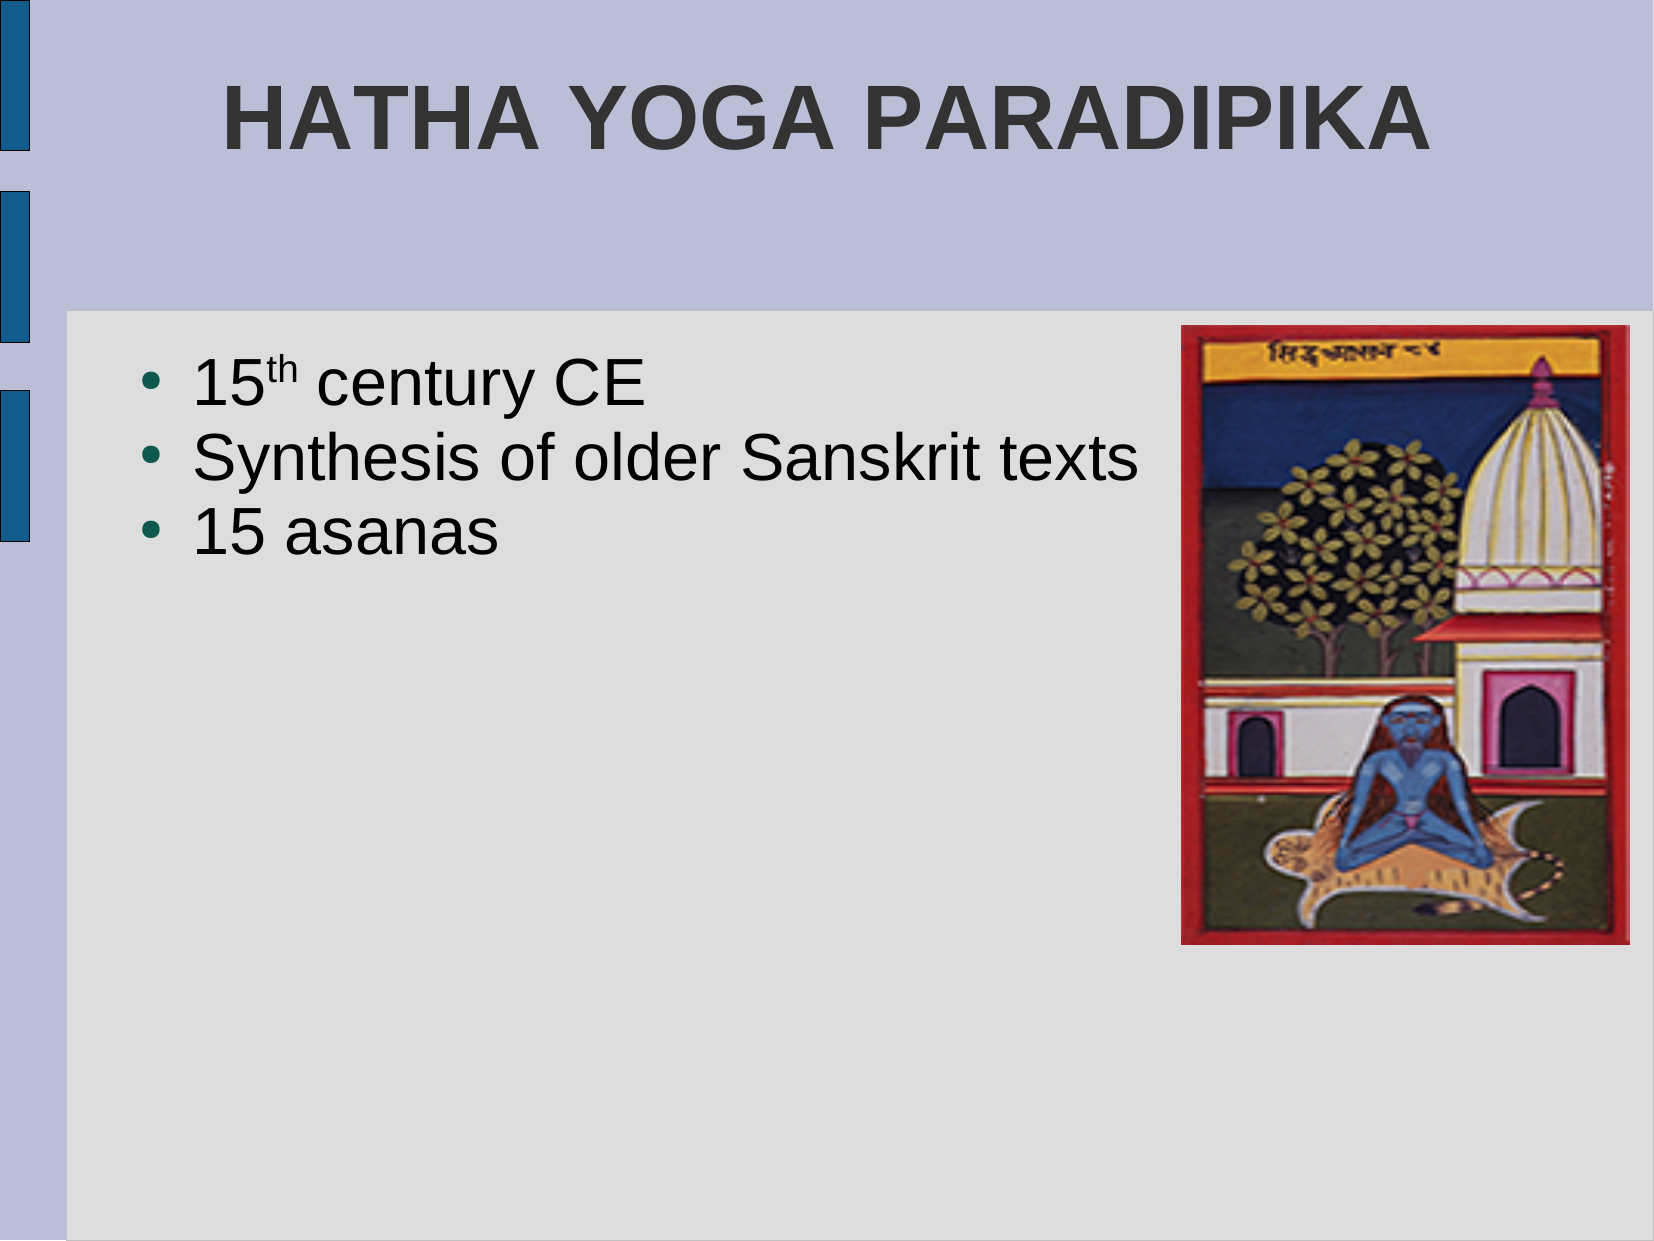

# HATHA YOGA PARADIPIKA
15th century CE
Synthesis of older Sanskrit texts
15 asanas